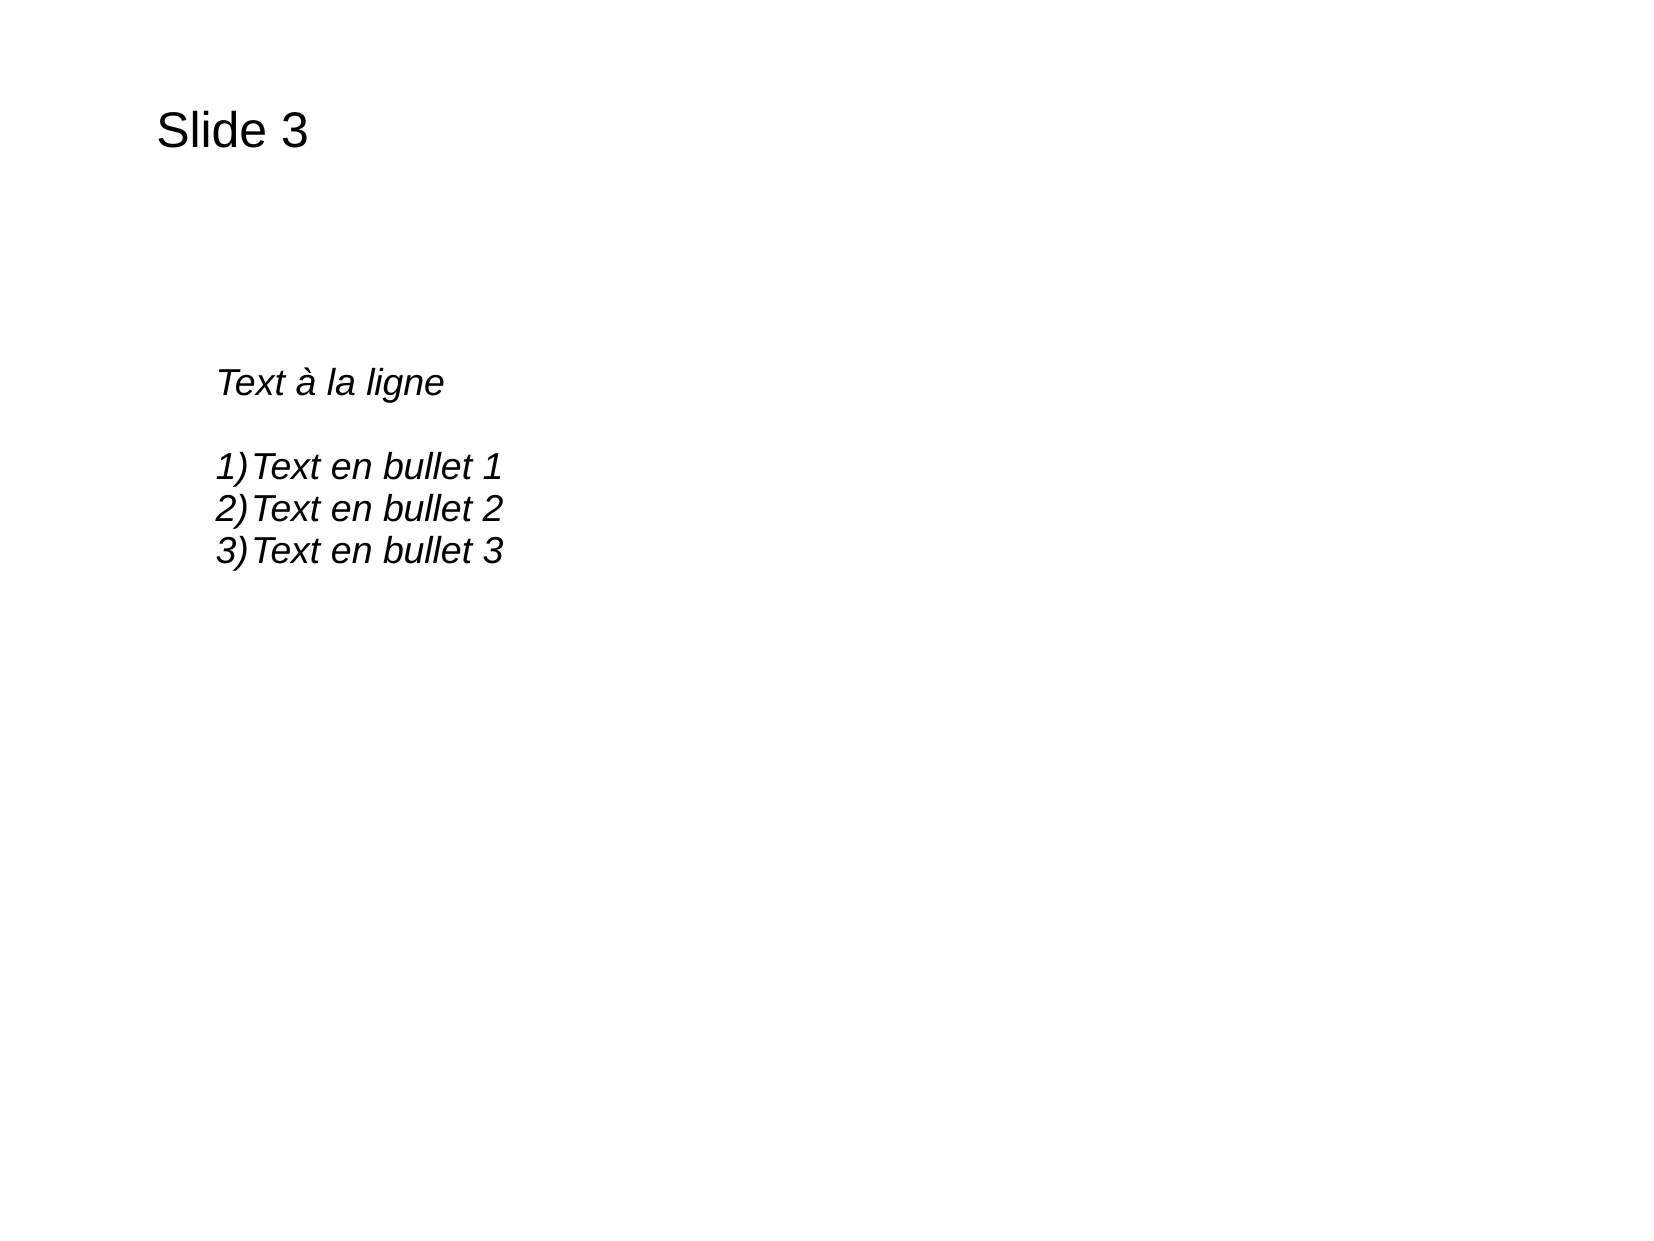

Slide 3
Text à la ligne
Text en bullet 1
Text en bullet 2
Text en bullet 3